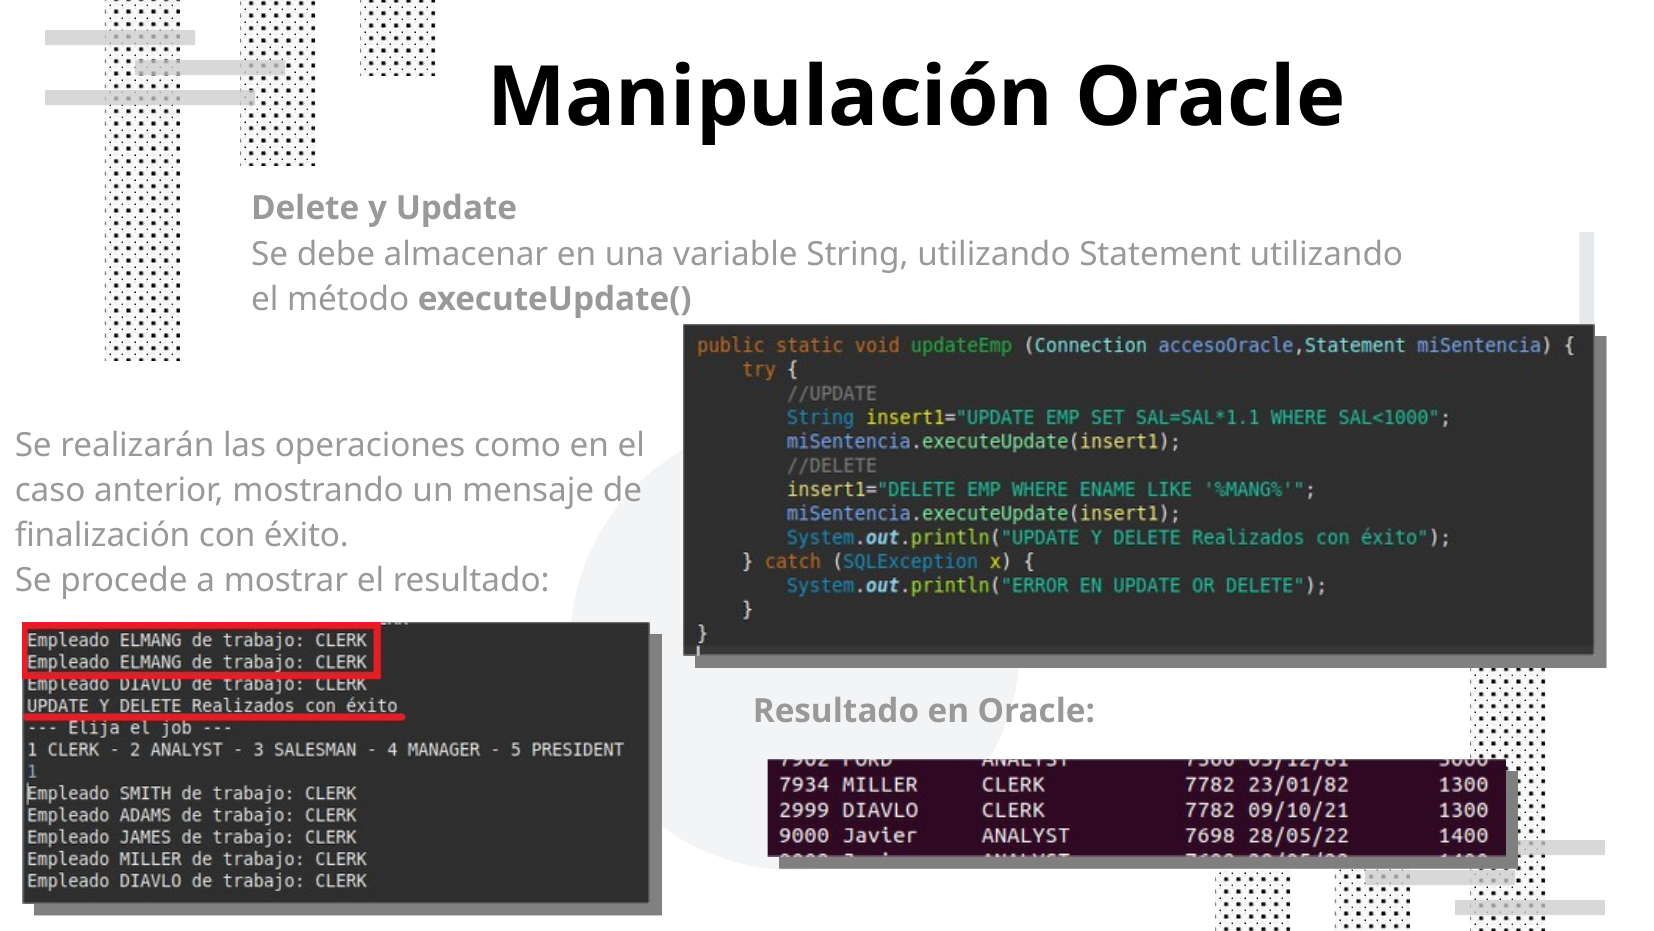

Manipulación Oracle
Delete y Update
Se debe almacenar en una variable String, utilizando Statement utilizando el método executeUpdate()
Se realizarán las operaciones como en el caso anterior, mostrando un mensaje de finalización con éxito.
Se procede a mostrar el resultado:
Resultado en Oracle: